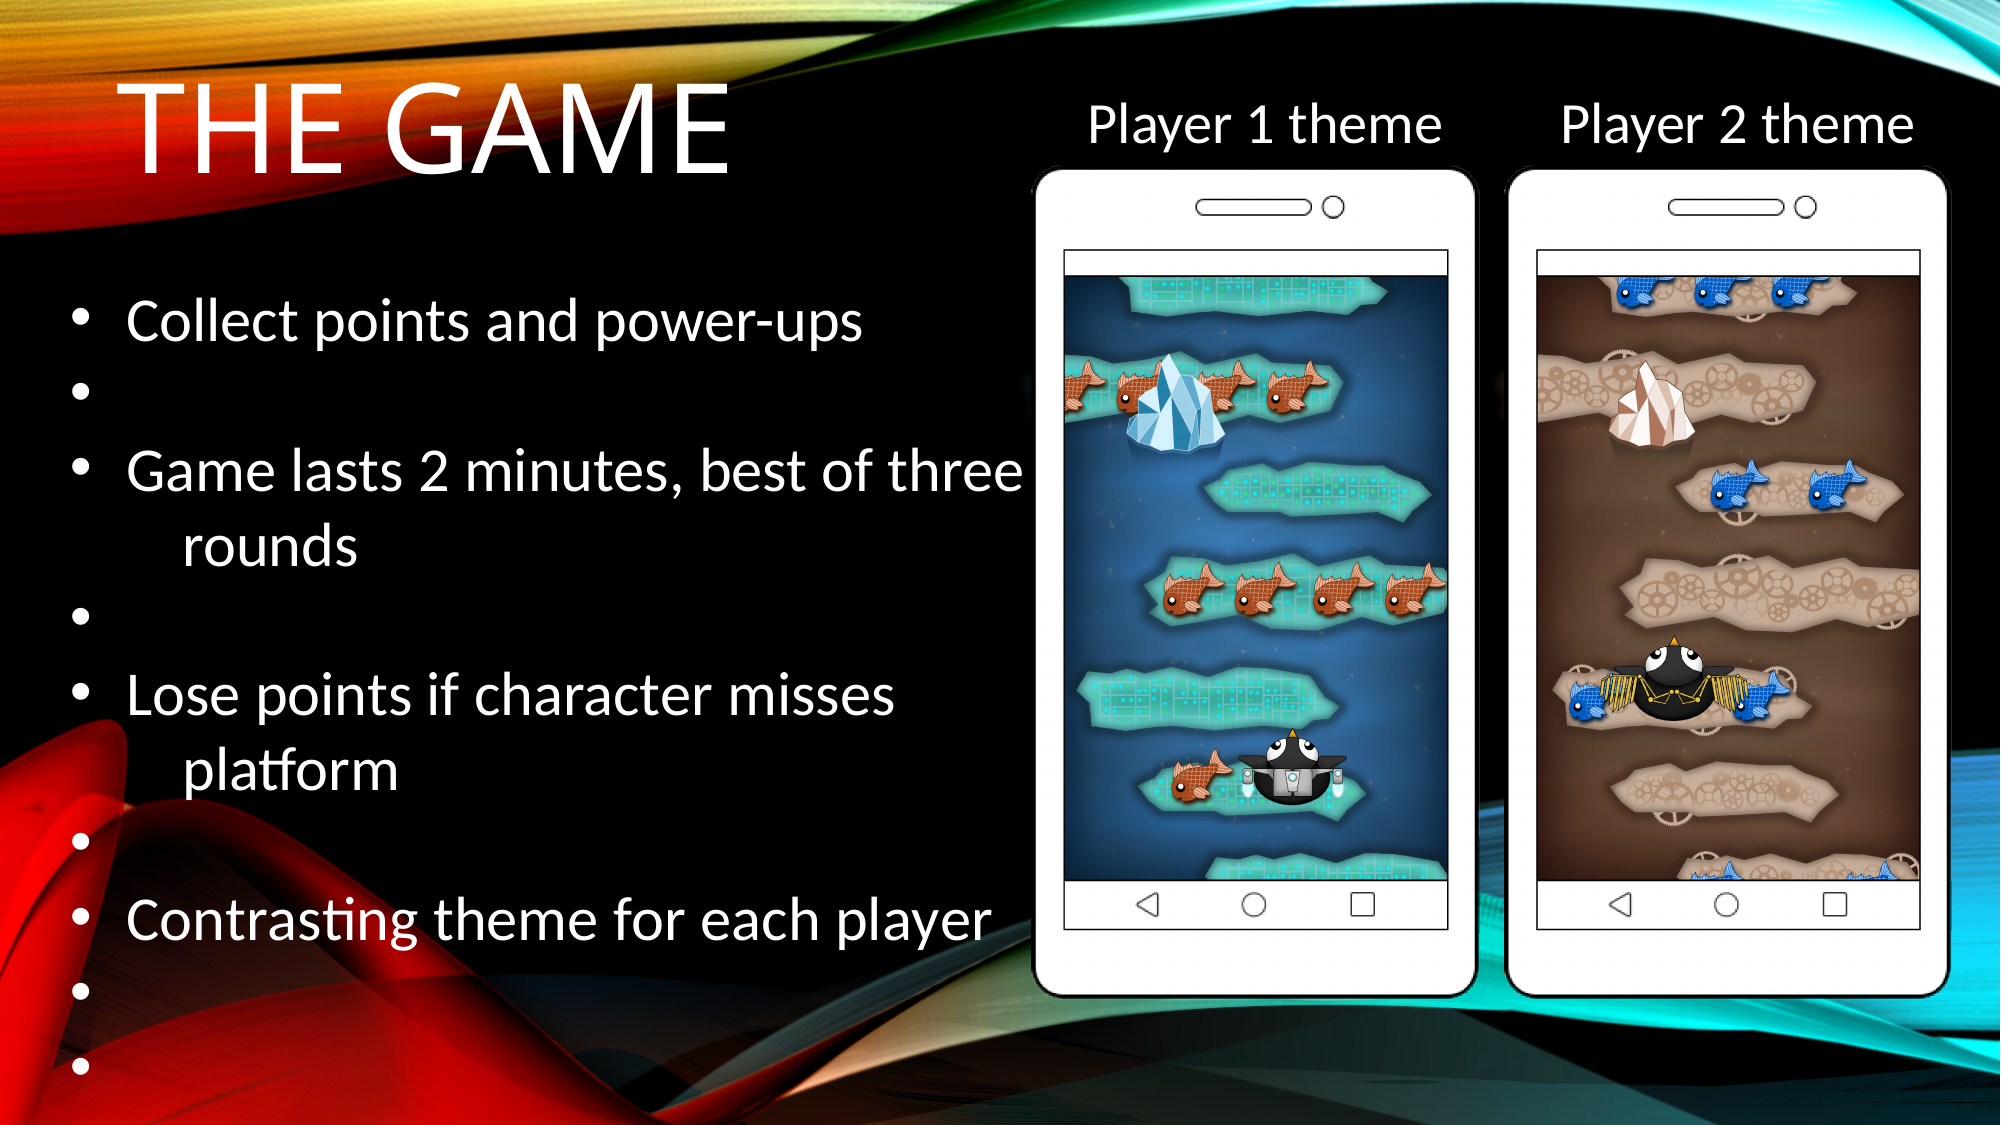

# The game
Player 1 theme
Player 2 theme
Collect points and power-ups
Game lasts 2 minutes, best of three rounds
Lose points if character misses platform
Contrasting theme for each player